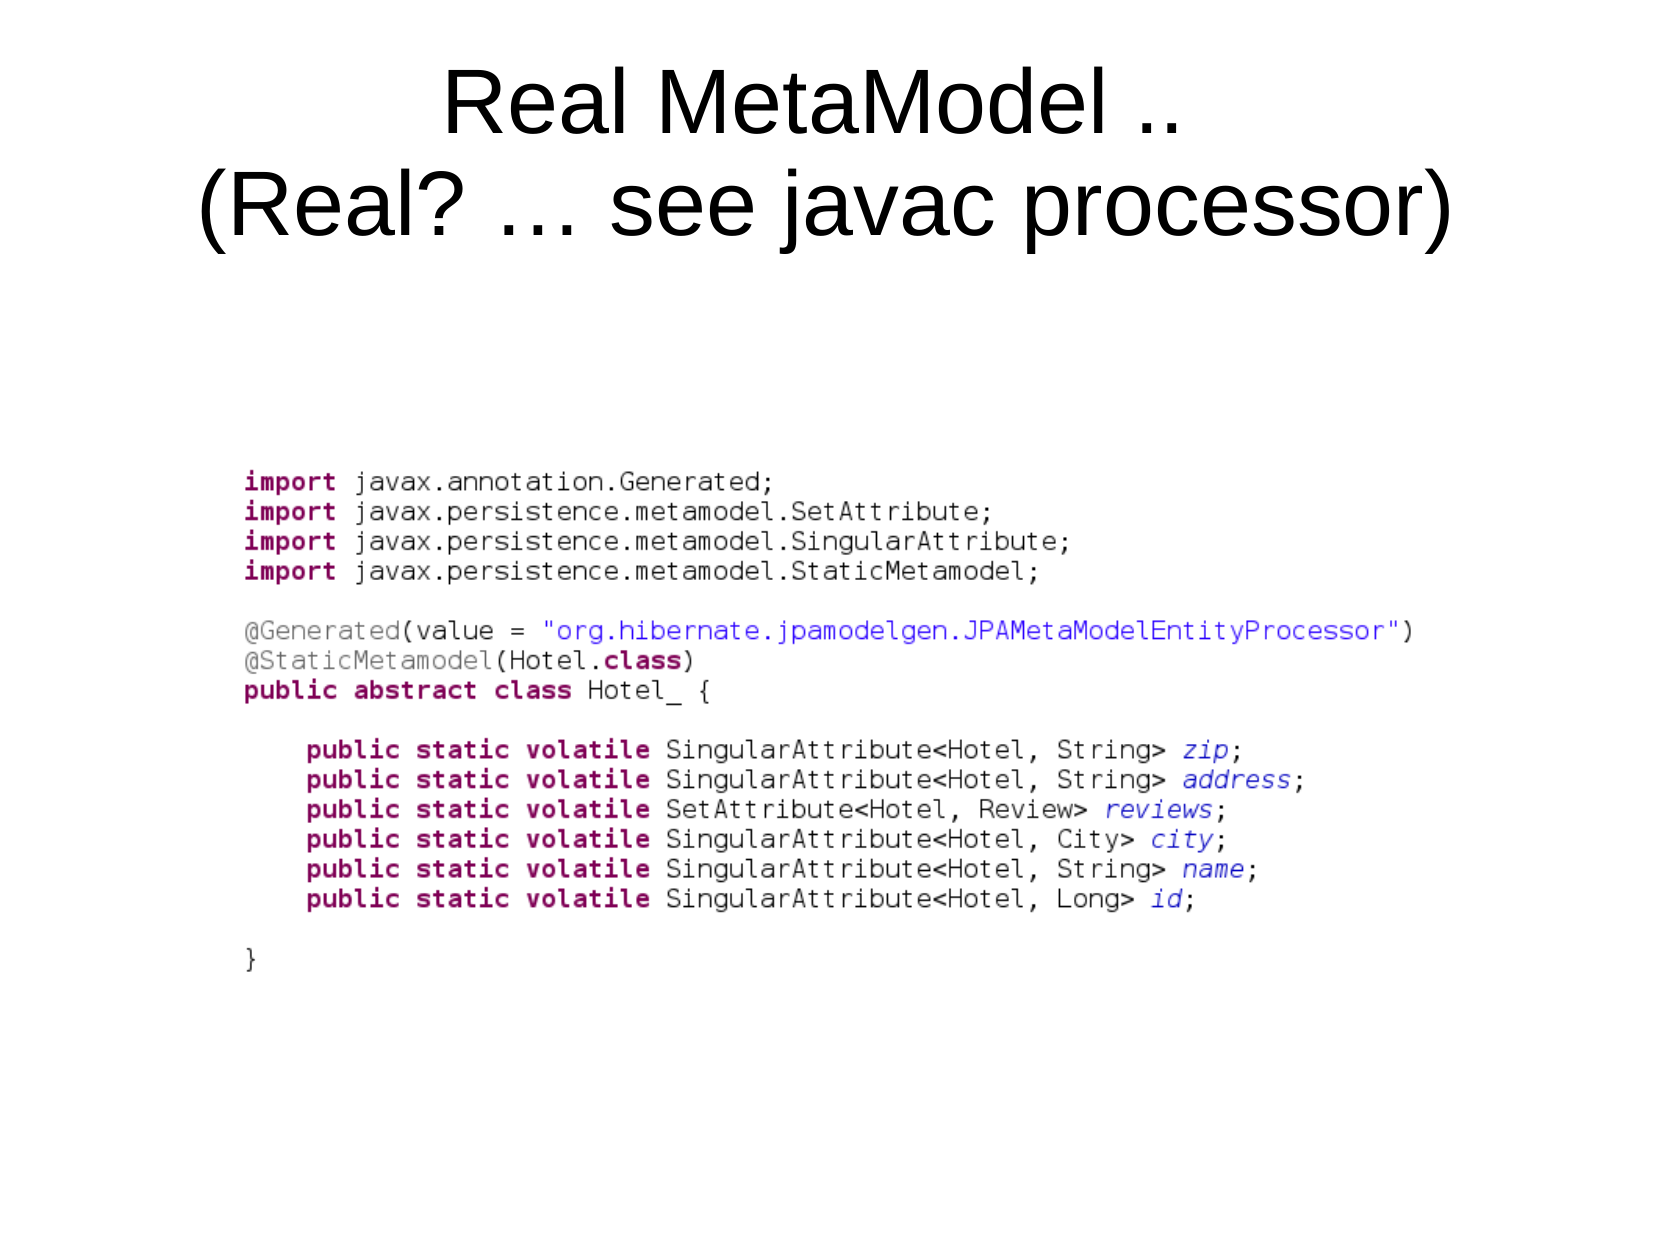

# Real MetaModel .. (Real? … see javac processor)